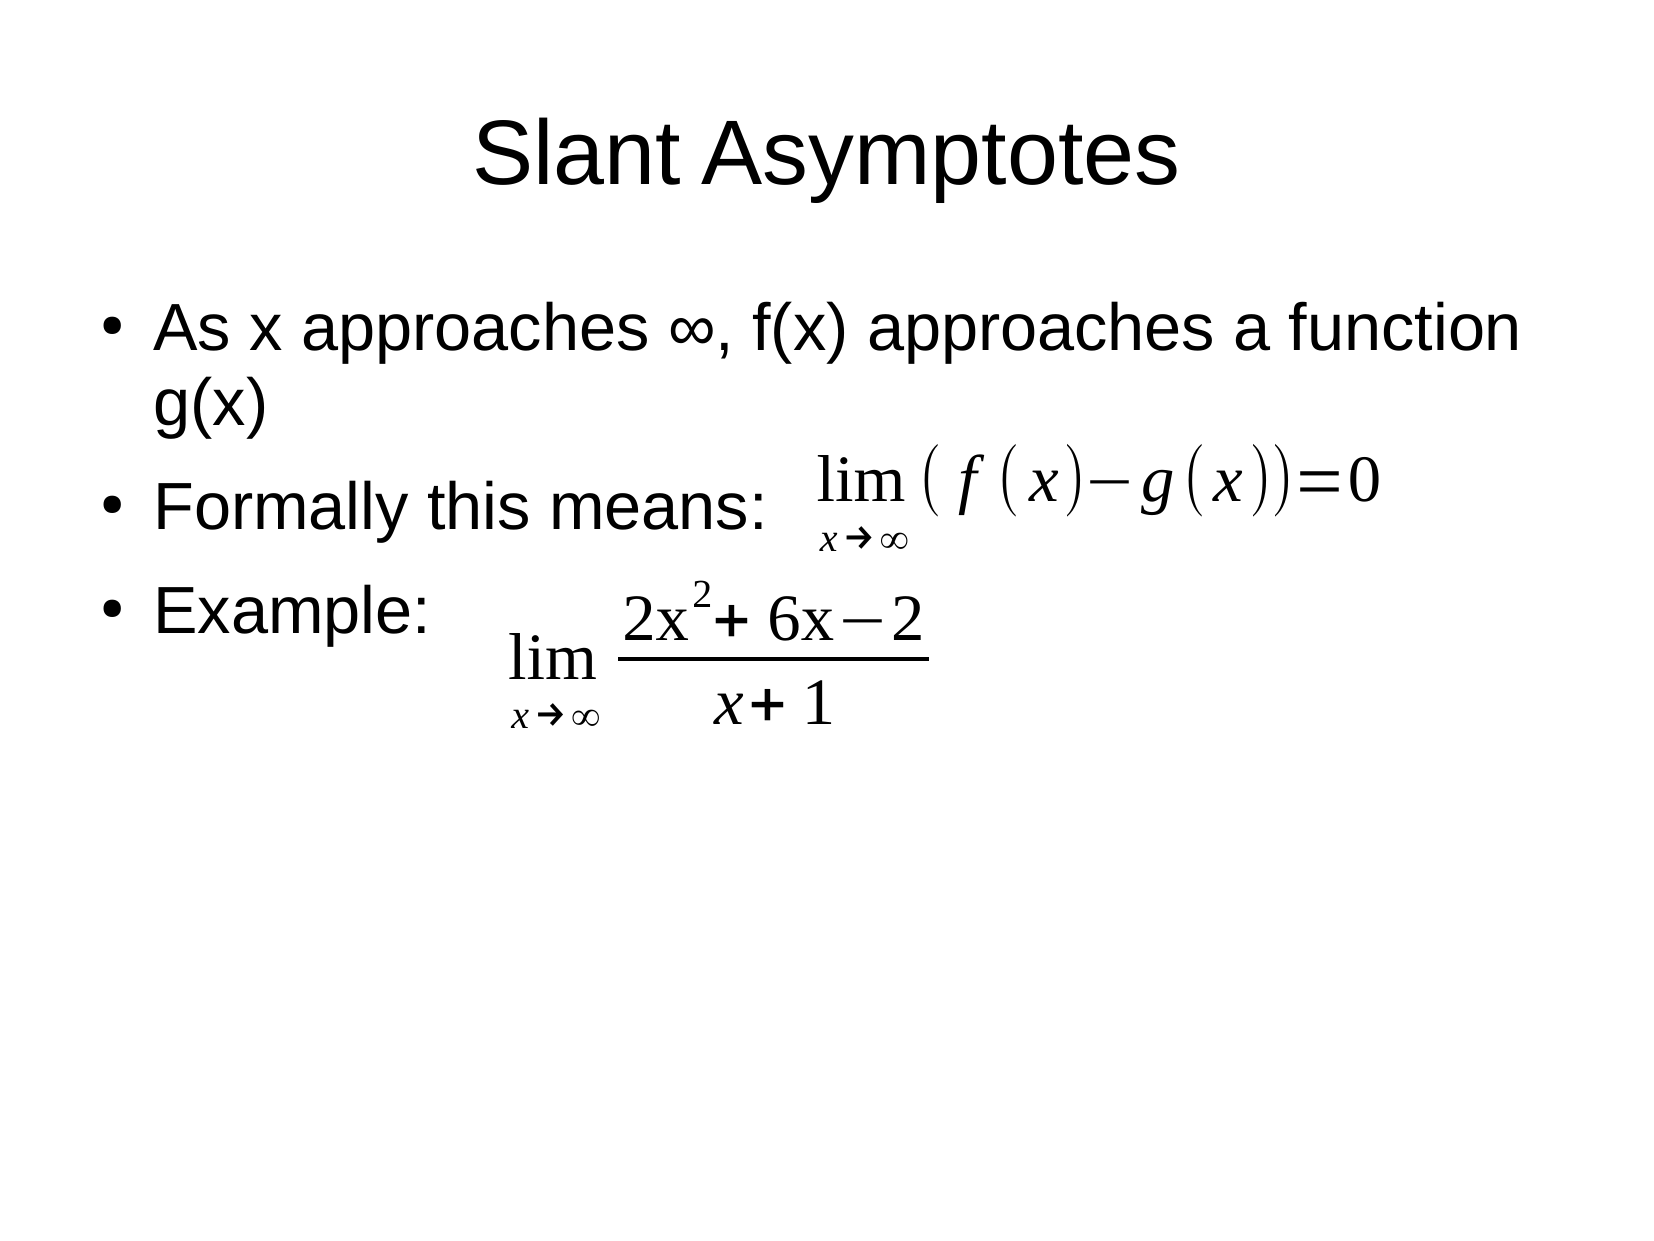

# Slant Asymptotes
As x approaches ∞, f(x) approaches a function g(x)
Formally this means:
Example: